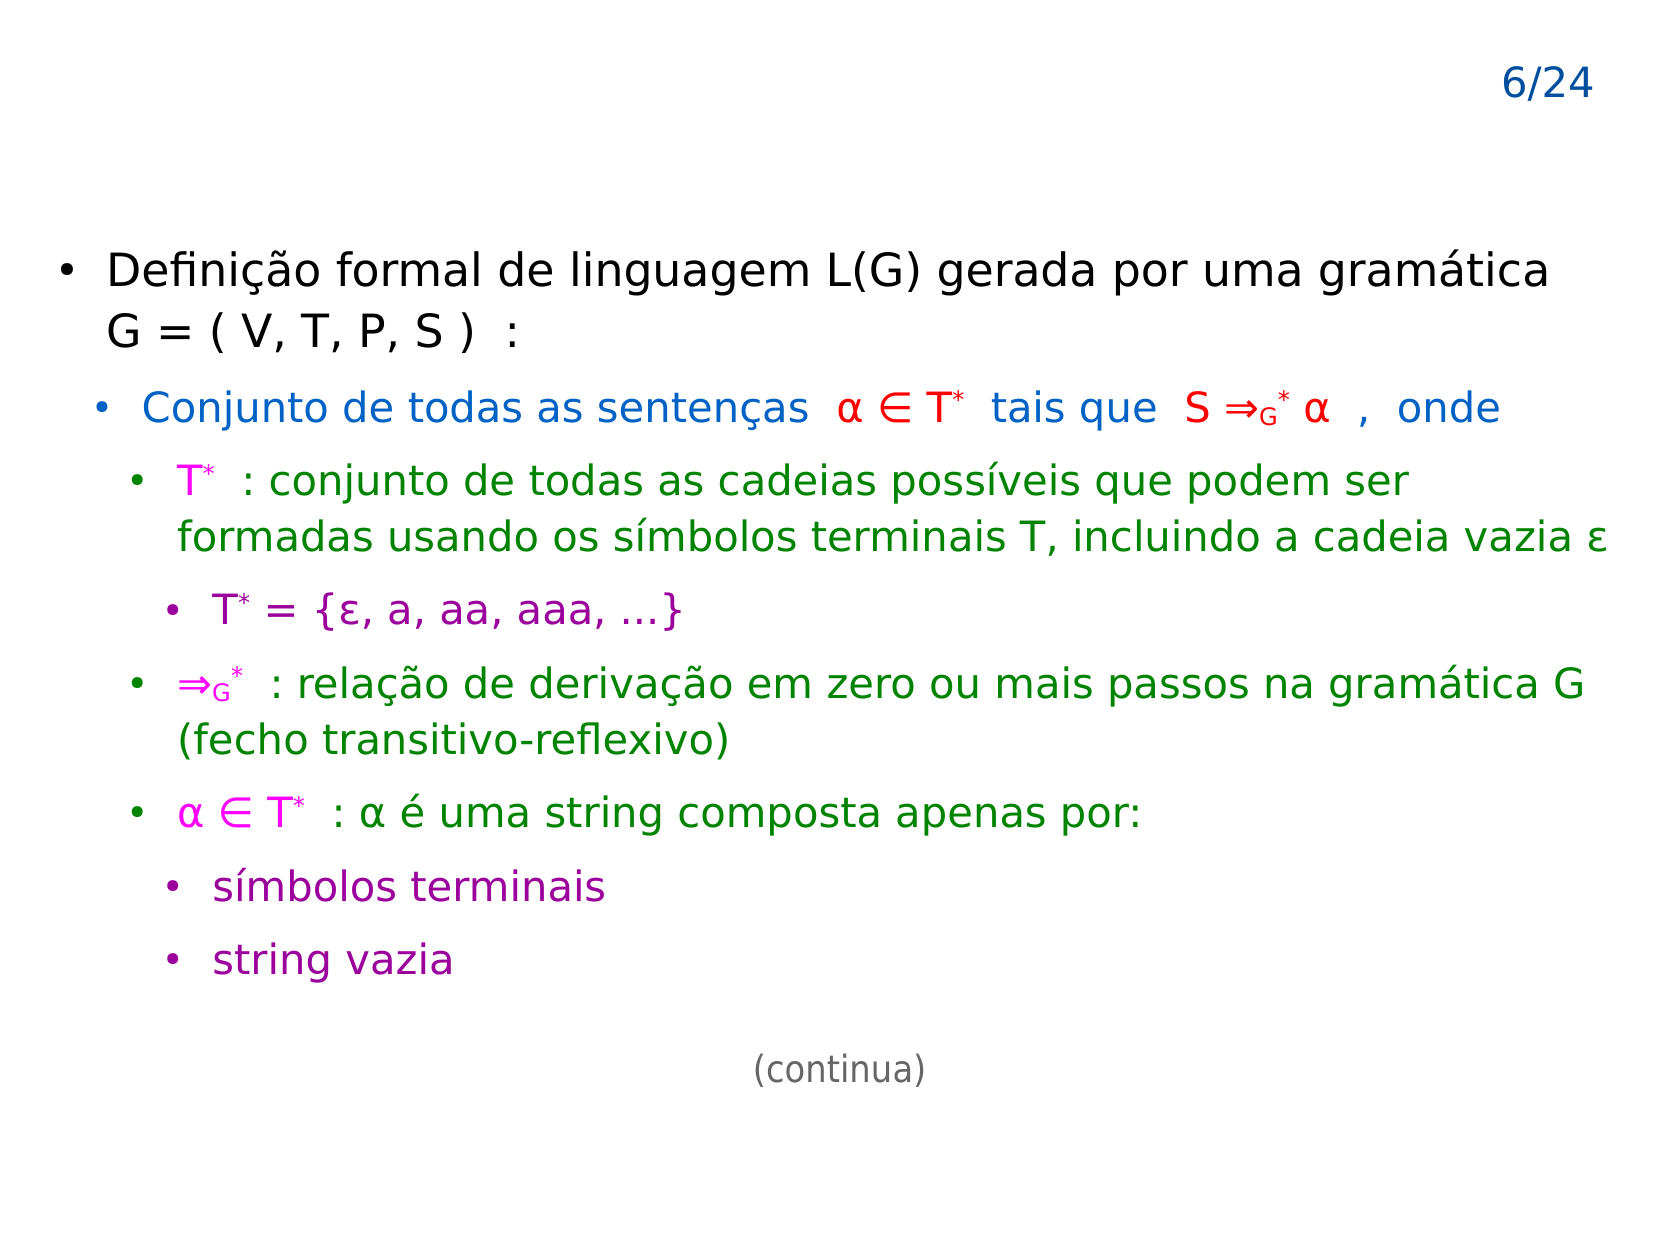

#
6
Definição formal de linguagem L(G) gerada por uma gramática
G = ( V, T, P, S ) :
Conjunto de todas as sentenças α ∈ T* tais que S ⇒G* α , onde
T* : conjunto de todas as cadeias possíveis que podem ser formadas usando os símbolos terminais T, incluindo a cadeia vazia ε
T* = {ε, a, aa, aaa, ...}
⇒G* : relação de derivação em zero ou mais passos na gramática G (fecho transitivo-reflexivo)
α ∈ T* : α é uma string composta apenas por:
símbolos terminais
string vazia
(continua)